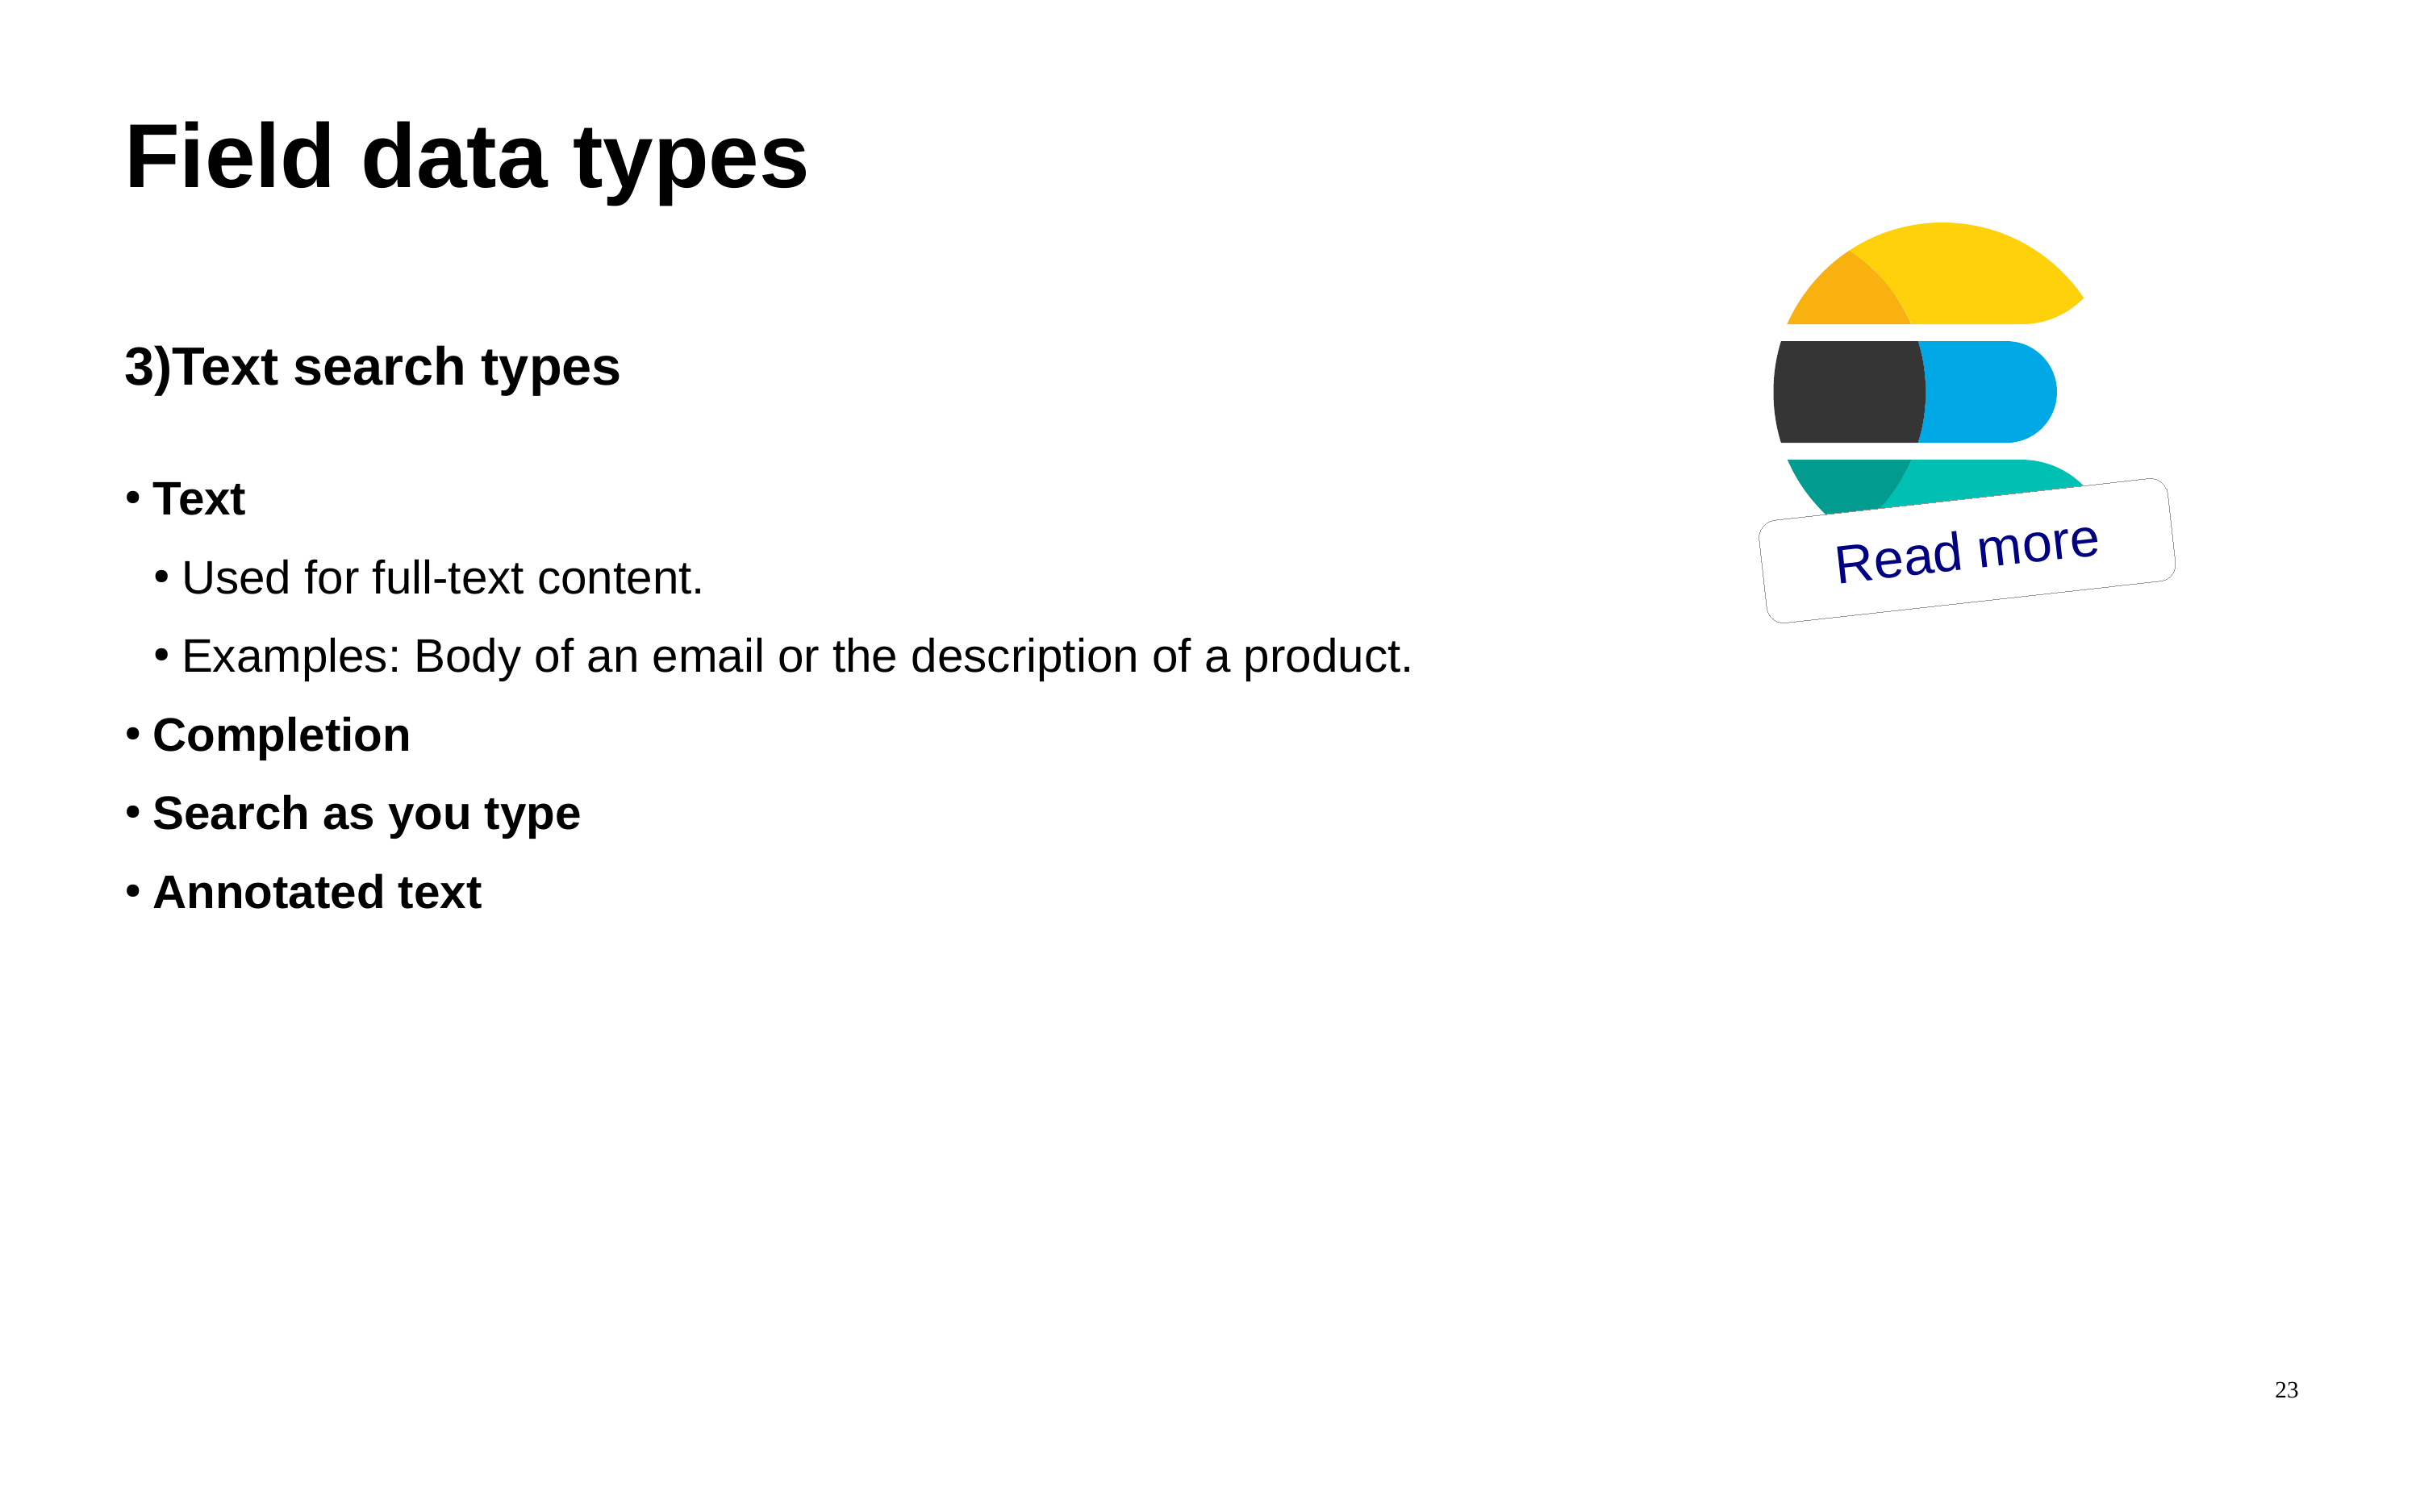

Field data types
Text search types
Text
Used for full-text content.
Examples: Body of an email or the description of a product.
Completion
Search as you type
Annotated text
Read more
23